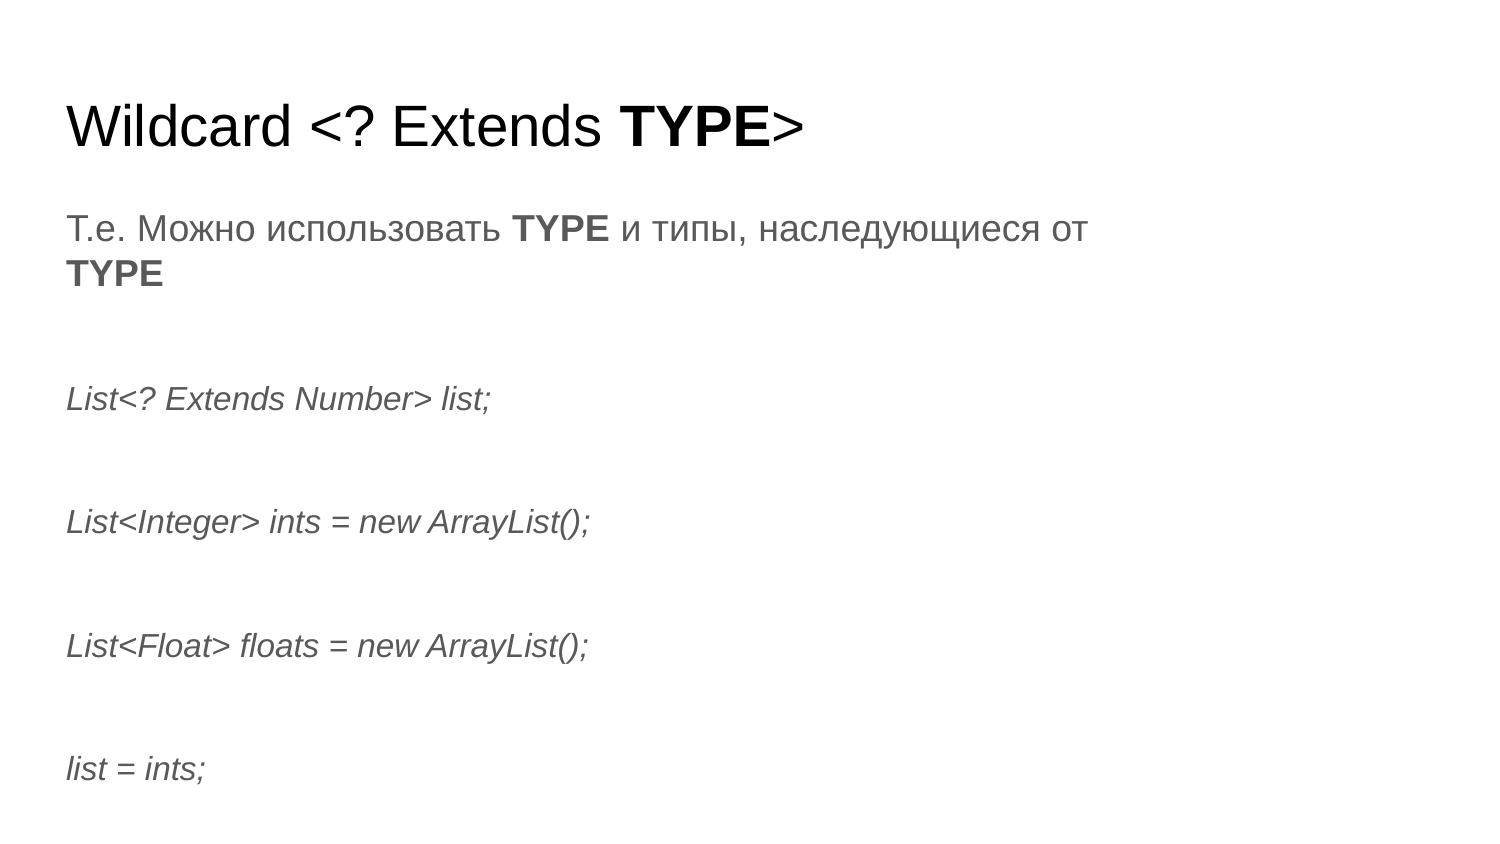

# Wildcard <? Extends TYPE>
Т.е. Можно использовать TYPE и типы, наследующиеся от TYPE
List<? Extends Number> list;
List<Integer> ints = new ArrayList();
List<Float> floats = new ArrayList();
list = ints;
list =floats;